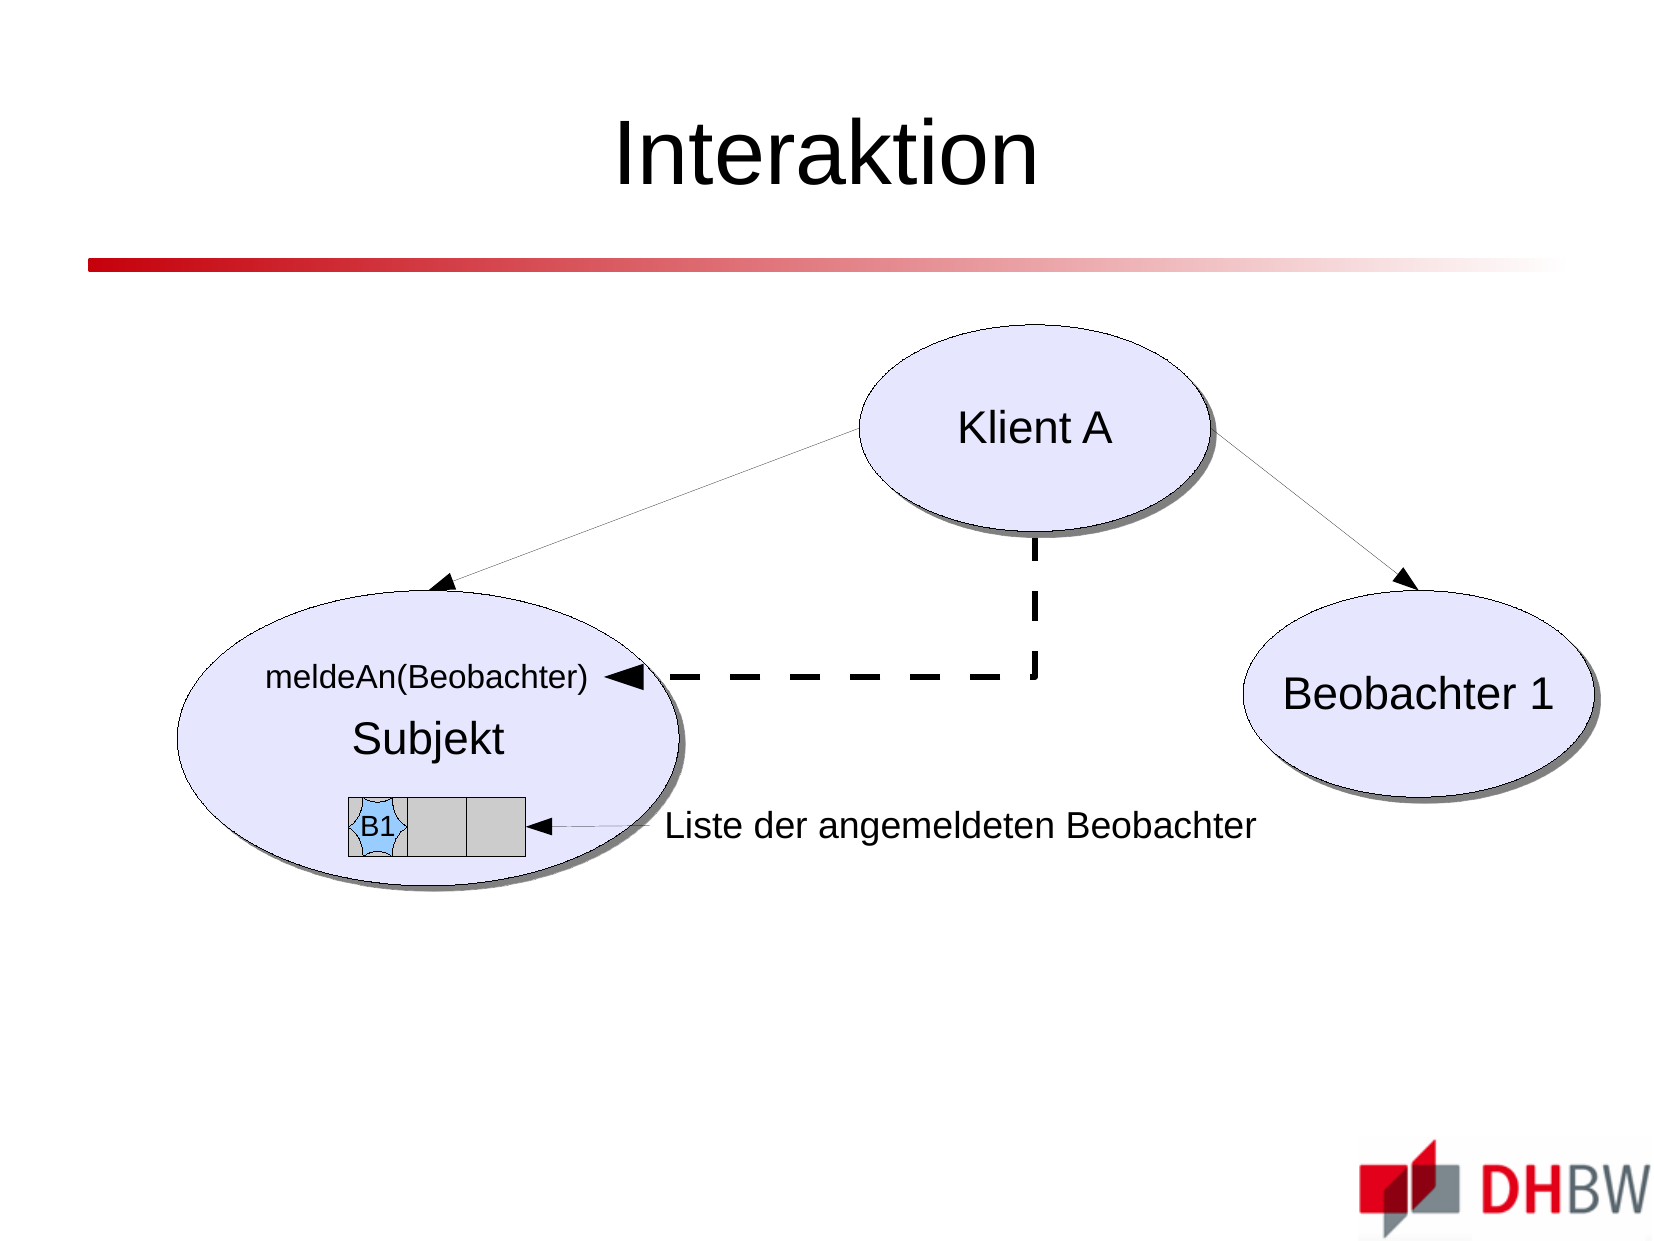

# Interaktion
Klient A
Beobachter 1
meldeAn(Beobachter)
Subjekt
Liste der angemeldeten Beobachter
B1